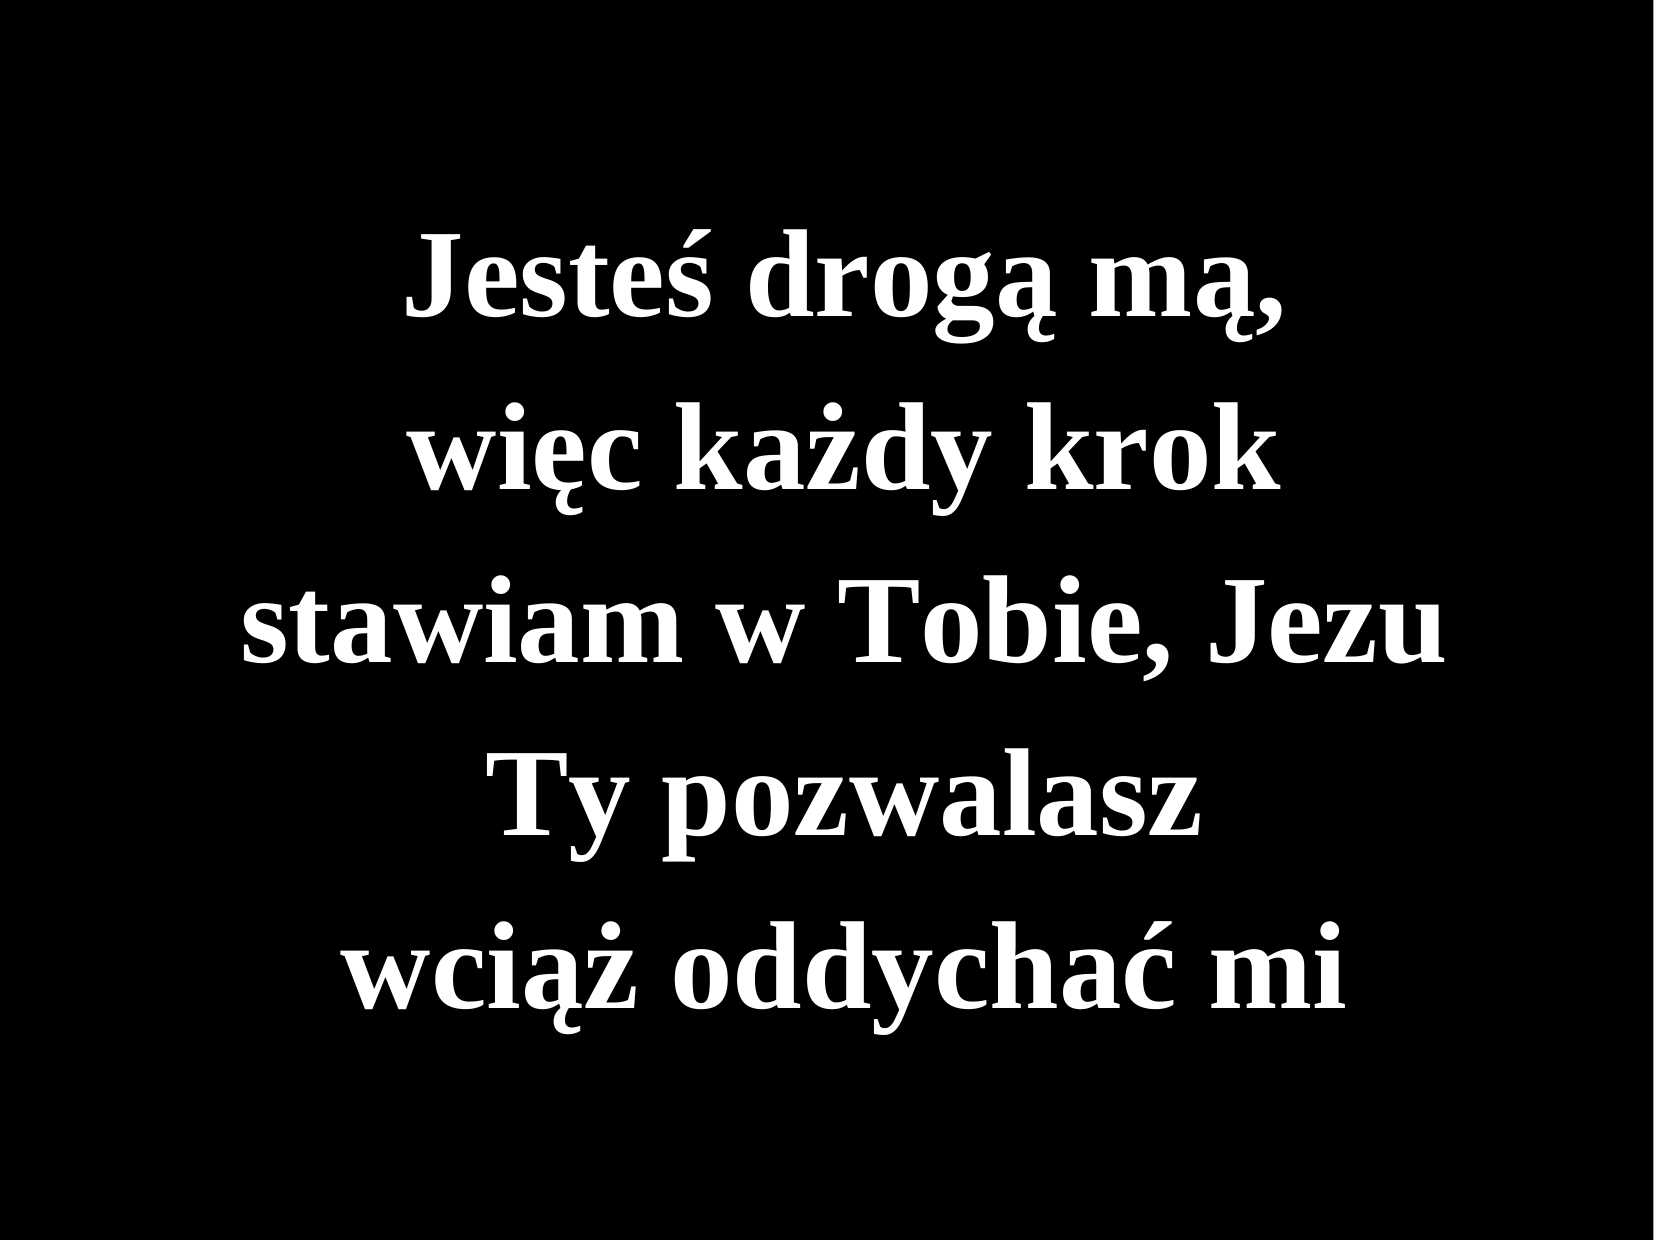

# Jesteś drogą mą,
ppp
więc każdy krok
ppp
stawiam w Tobie, Jezu
ppp
Ty pozwalasz
ppp
wciąż oddychać mi